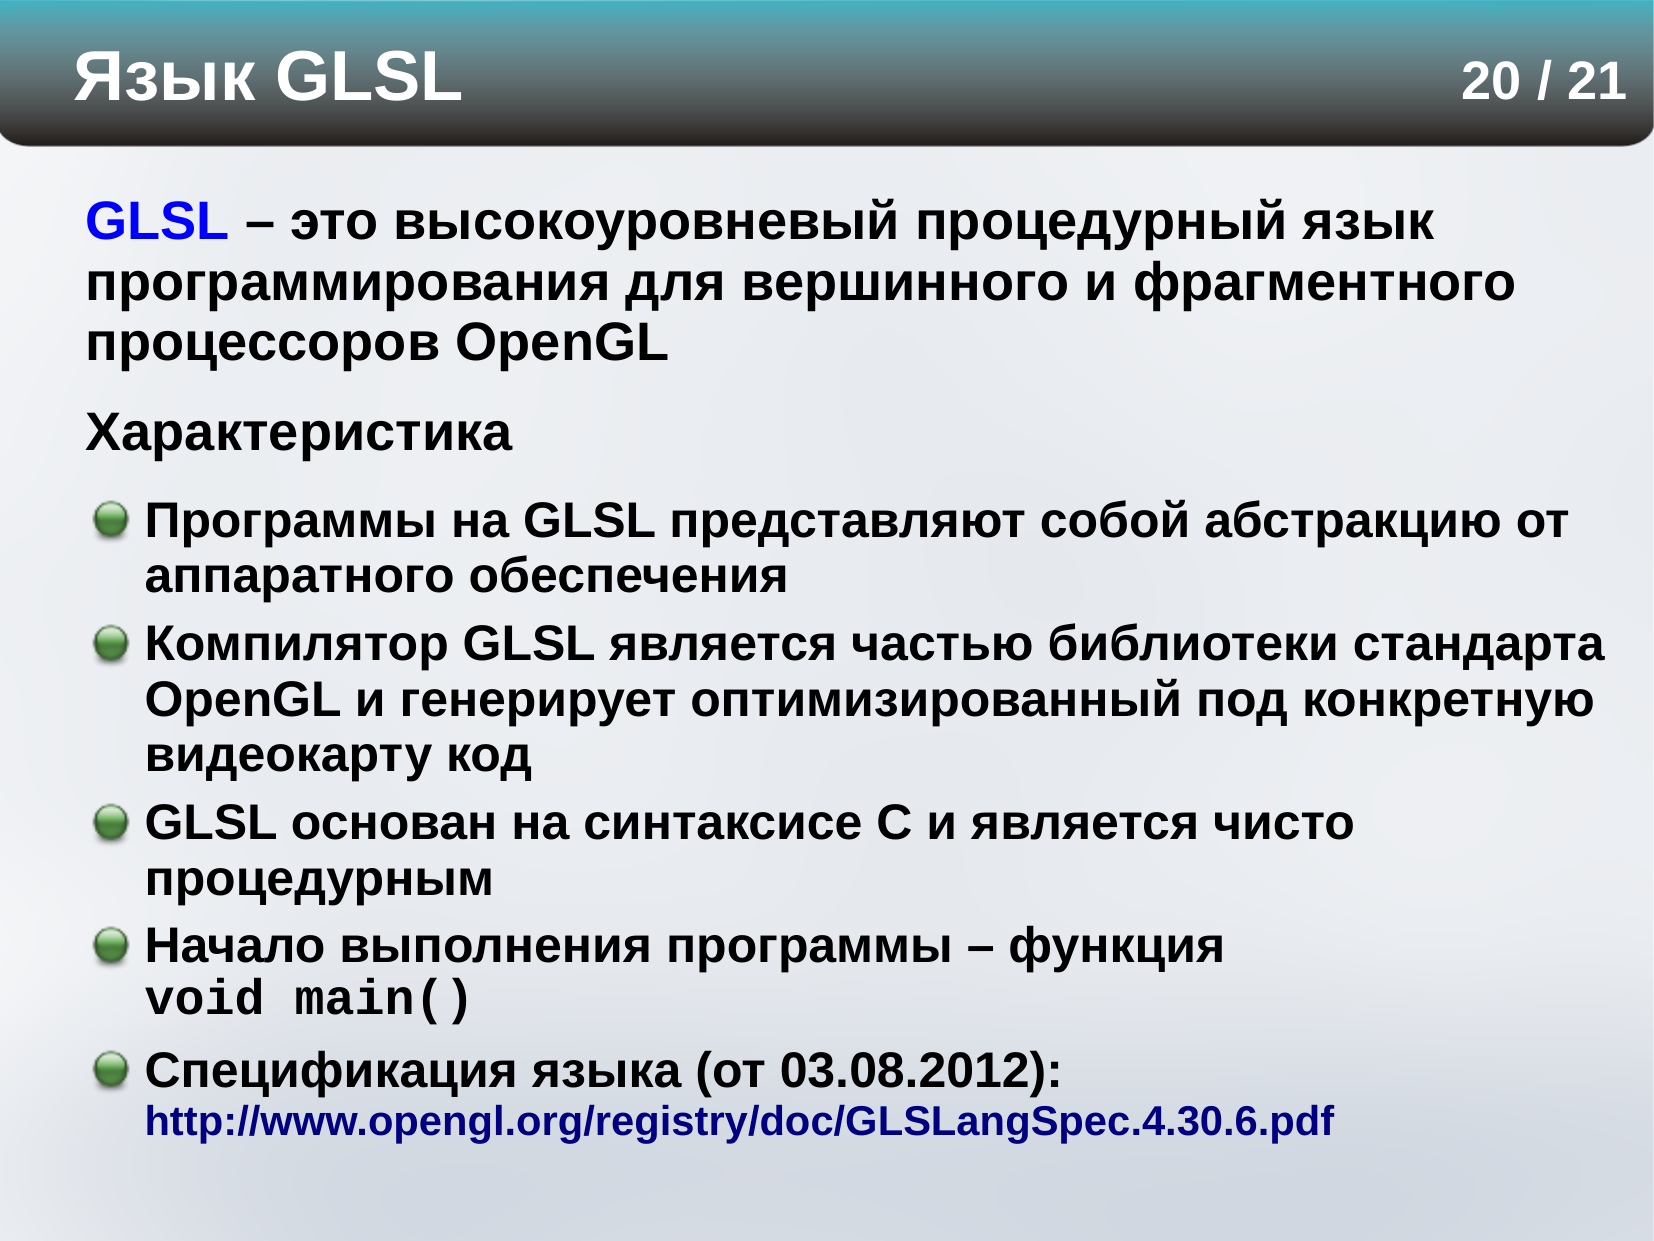

Язык GLSL
GLSL – это высокоуровневый процедурный язык программирования для вершинного и фрагментного процессоров OpenGL
Характеристика
Программы на GLSL представляют собой абстракцию от аппаратного обеспечения
Компилятор GLSL является частью библиотеки стандарта OpenGL и генерирует оптимизированный под конкретную видеокарту код
GLSL основан на синтаксисе C и является чисто процедурным
Начало выполнения программы – функция
void main()
Спецификация языка (от 03.08.2012):
http://www.opengl.org/registry/doc/GLSLangSpec.4.30.6.pdf